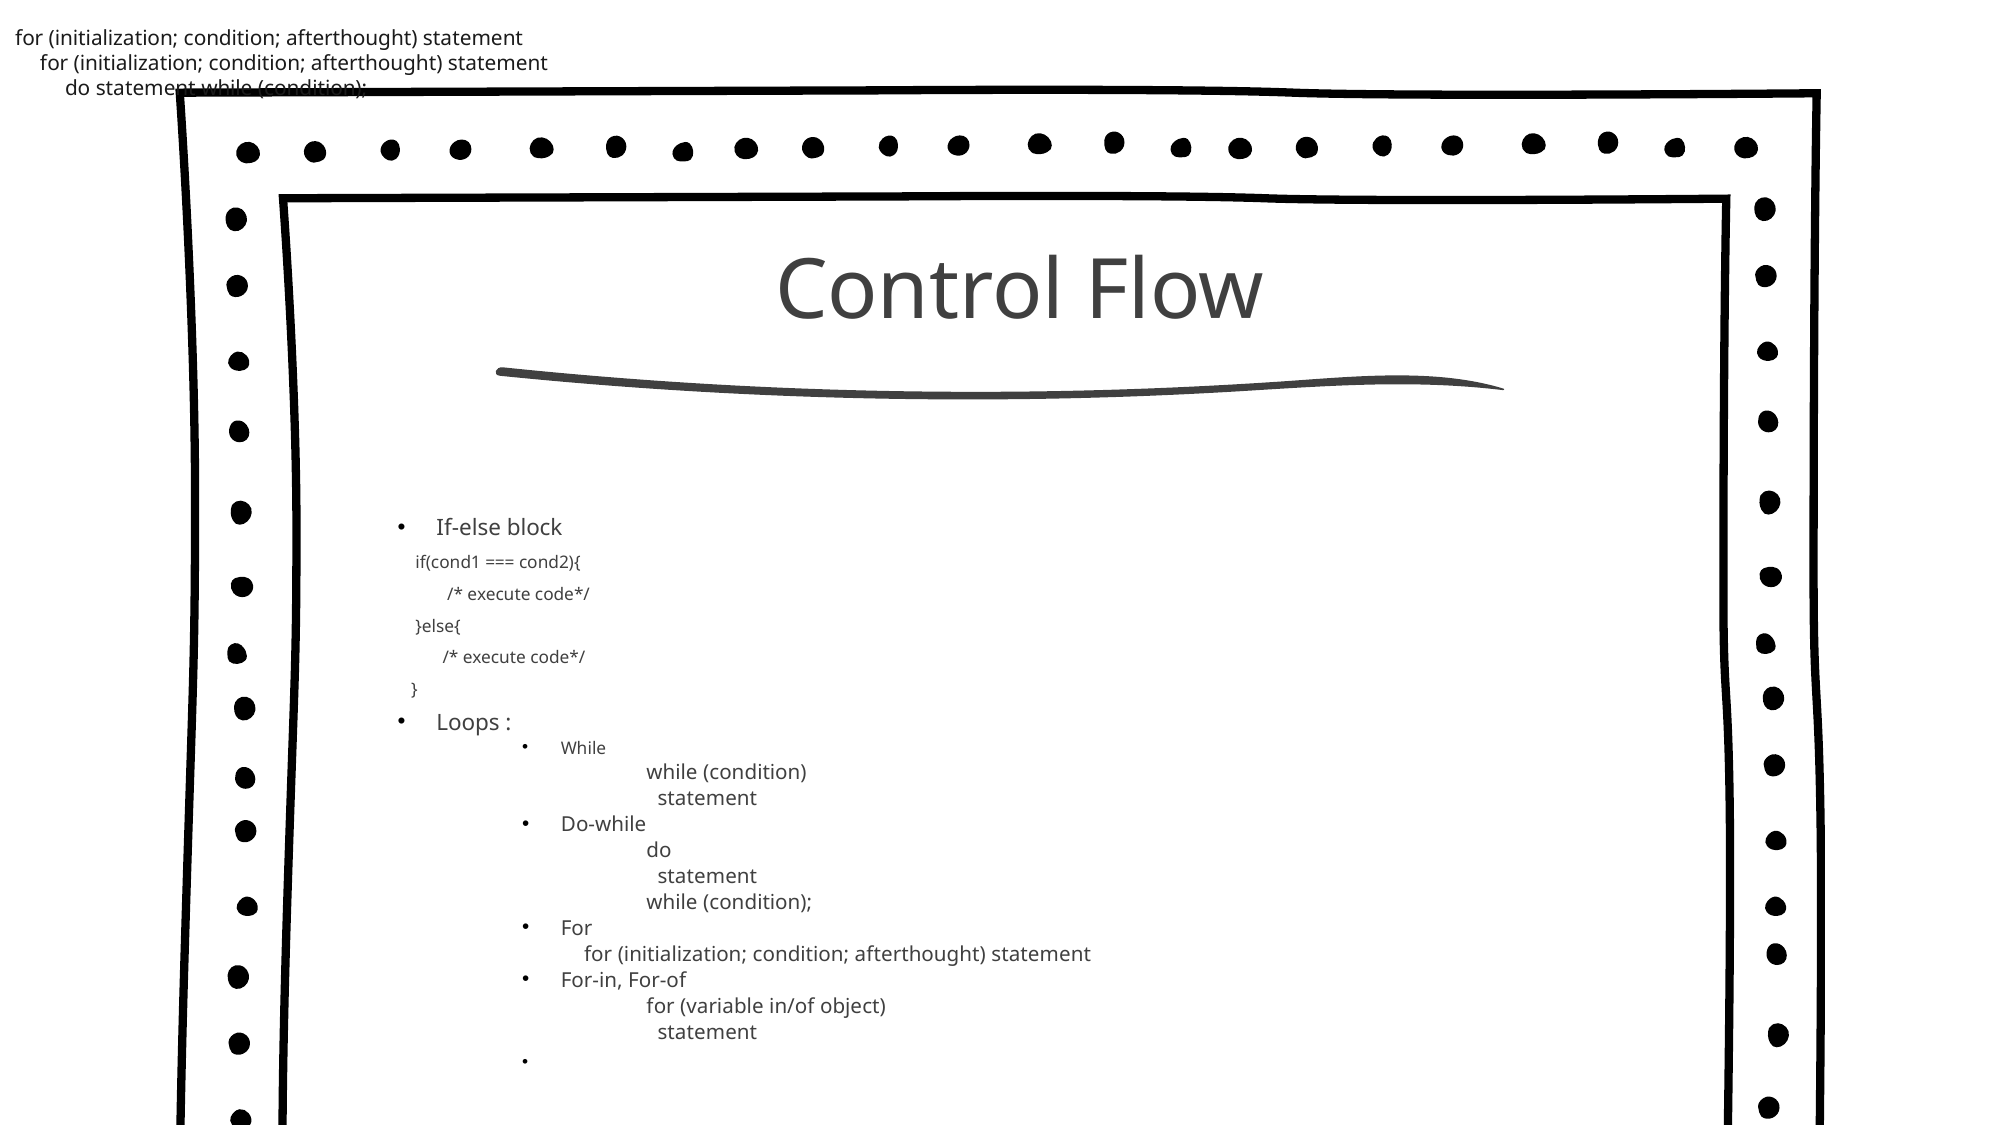

for (initialization; condition; afterthought) statement
for (initialization; condition; afterthought) statement
do statement while (condition);
# Control Flow
If-else block
 if(cond1 === cond2){
 /* execute code*/
 }else{
 /* execute code*/
 }
Loops :
While
while (condition)
 statement
Do-while
do
 statement
while (condition);
For
	for (initialization; condition; afterthought) statement
For-in, For-of
for (variable in/of object)
 statement